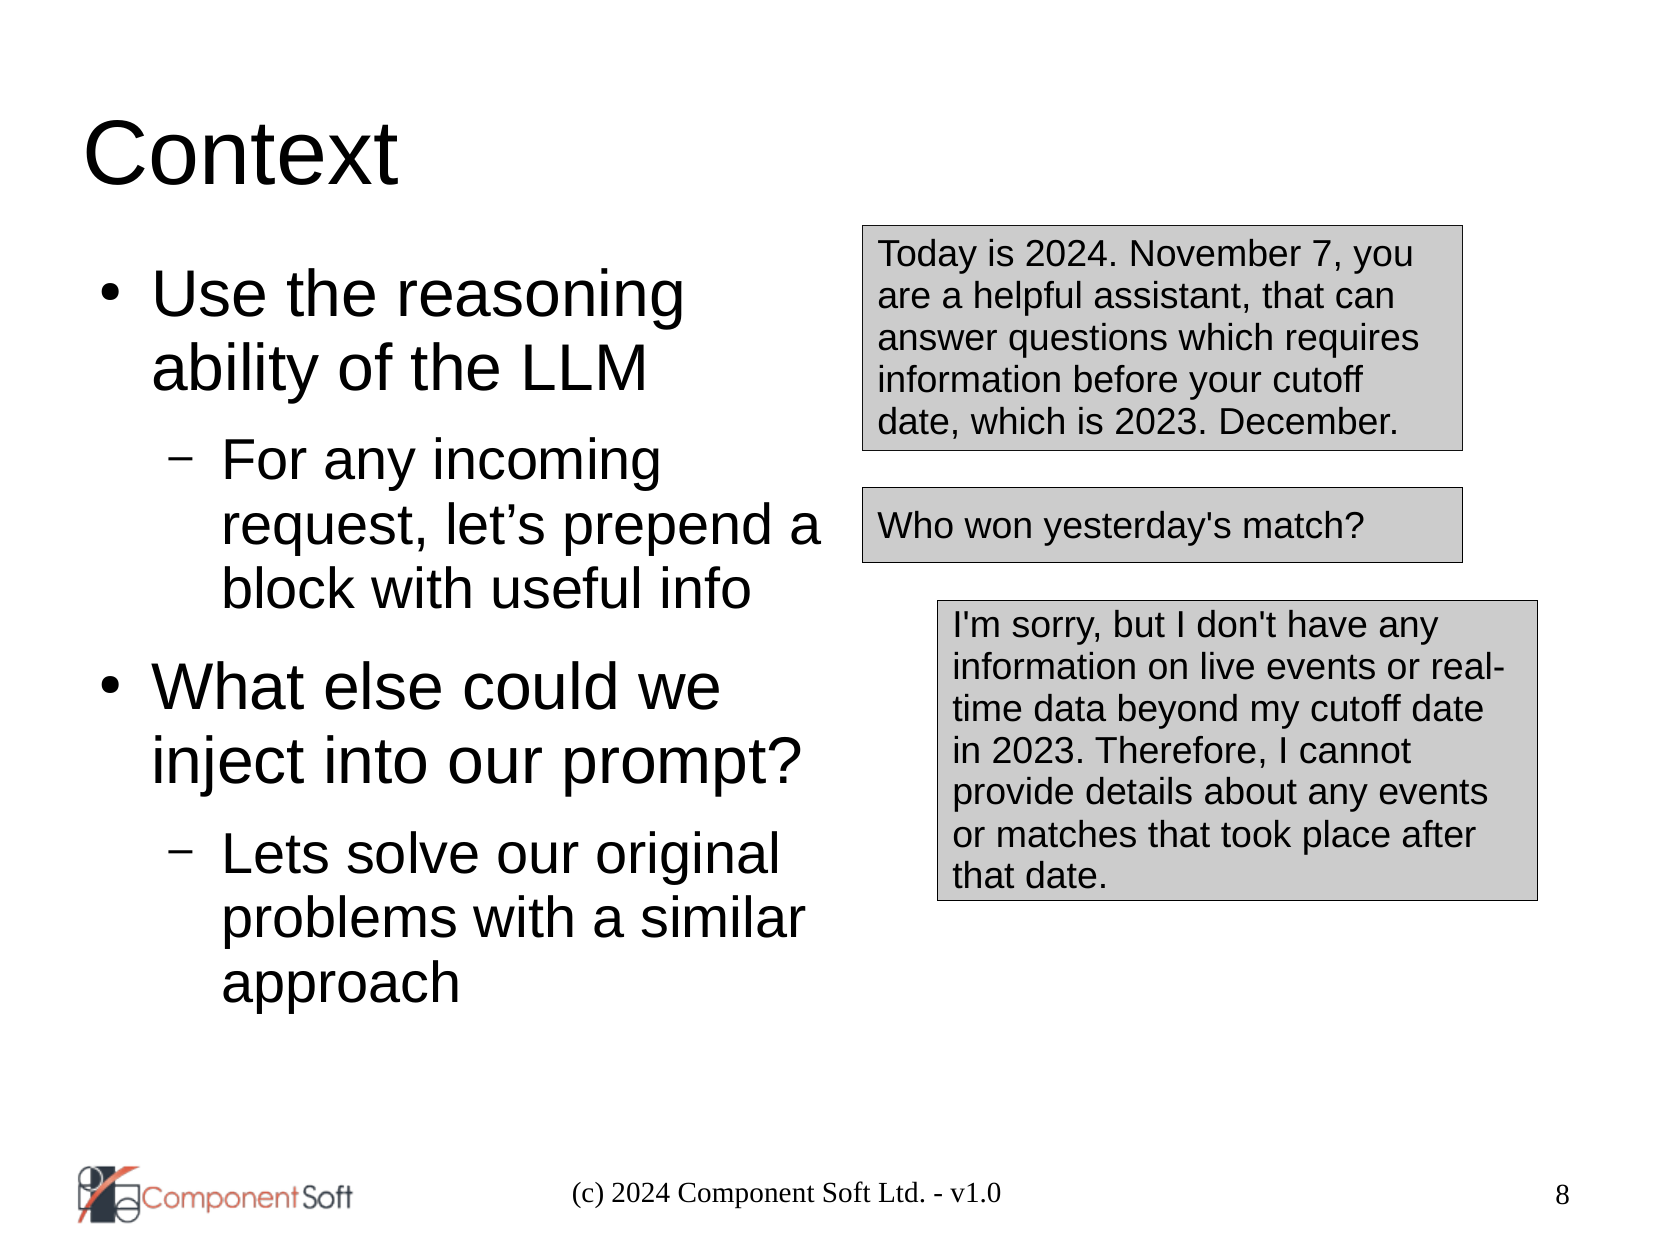

# Context
Today is 2024. November 7, you are a helpful assistant, that can answer questions which requires information before your cutoff date, which is 2023. December.
Use the reasoning ability of the LLM
For any incoming request, let’s prepend a block with useful info
What else could we inject into our prompt?
Lets solve our original problems with a similar approach
Who won yesterday's match?
I'm sorry, but I don't have any information on live events or real-time data beyond my cutoff date in 2023. Therefore, I cannot provide details about any events or matches that took place after that date.
(c) 2024 Component Soft Ltd. - v1.0
8